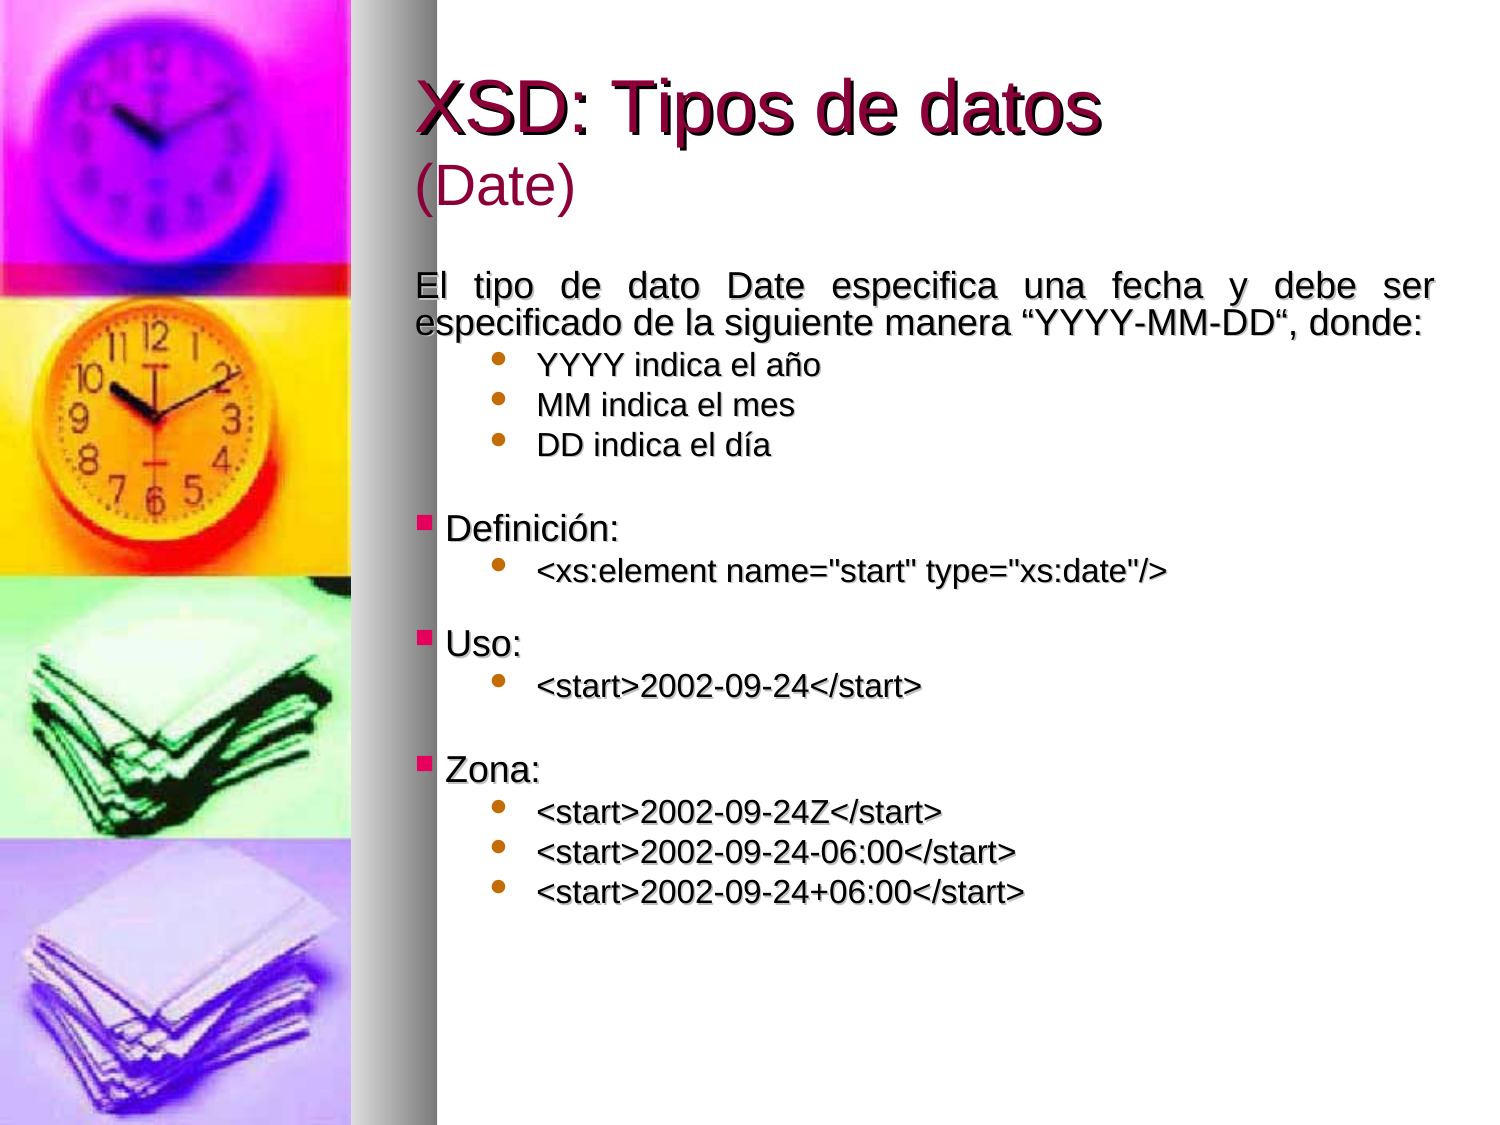

# XSD: Tipos de datos (Date)
El tipo de dato Date especifica una fecha y debe ser especificado de la siguiente manera “YYYY-MM-DD“, donde:
YYYY indica el año
MM indica el mes
DD indica el día
 Definición:
<xs:element name="start" type="xs:date"/>
 Uso:
<start>2002-09-24</start>
 Zona:
<start>2002-09-24Z</start>
<start>2002-09-24-06:00</start>
<start>2002-09-24+06:00</start>